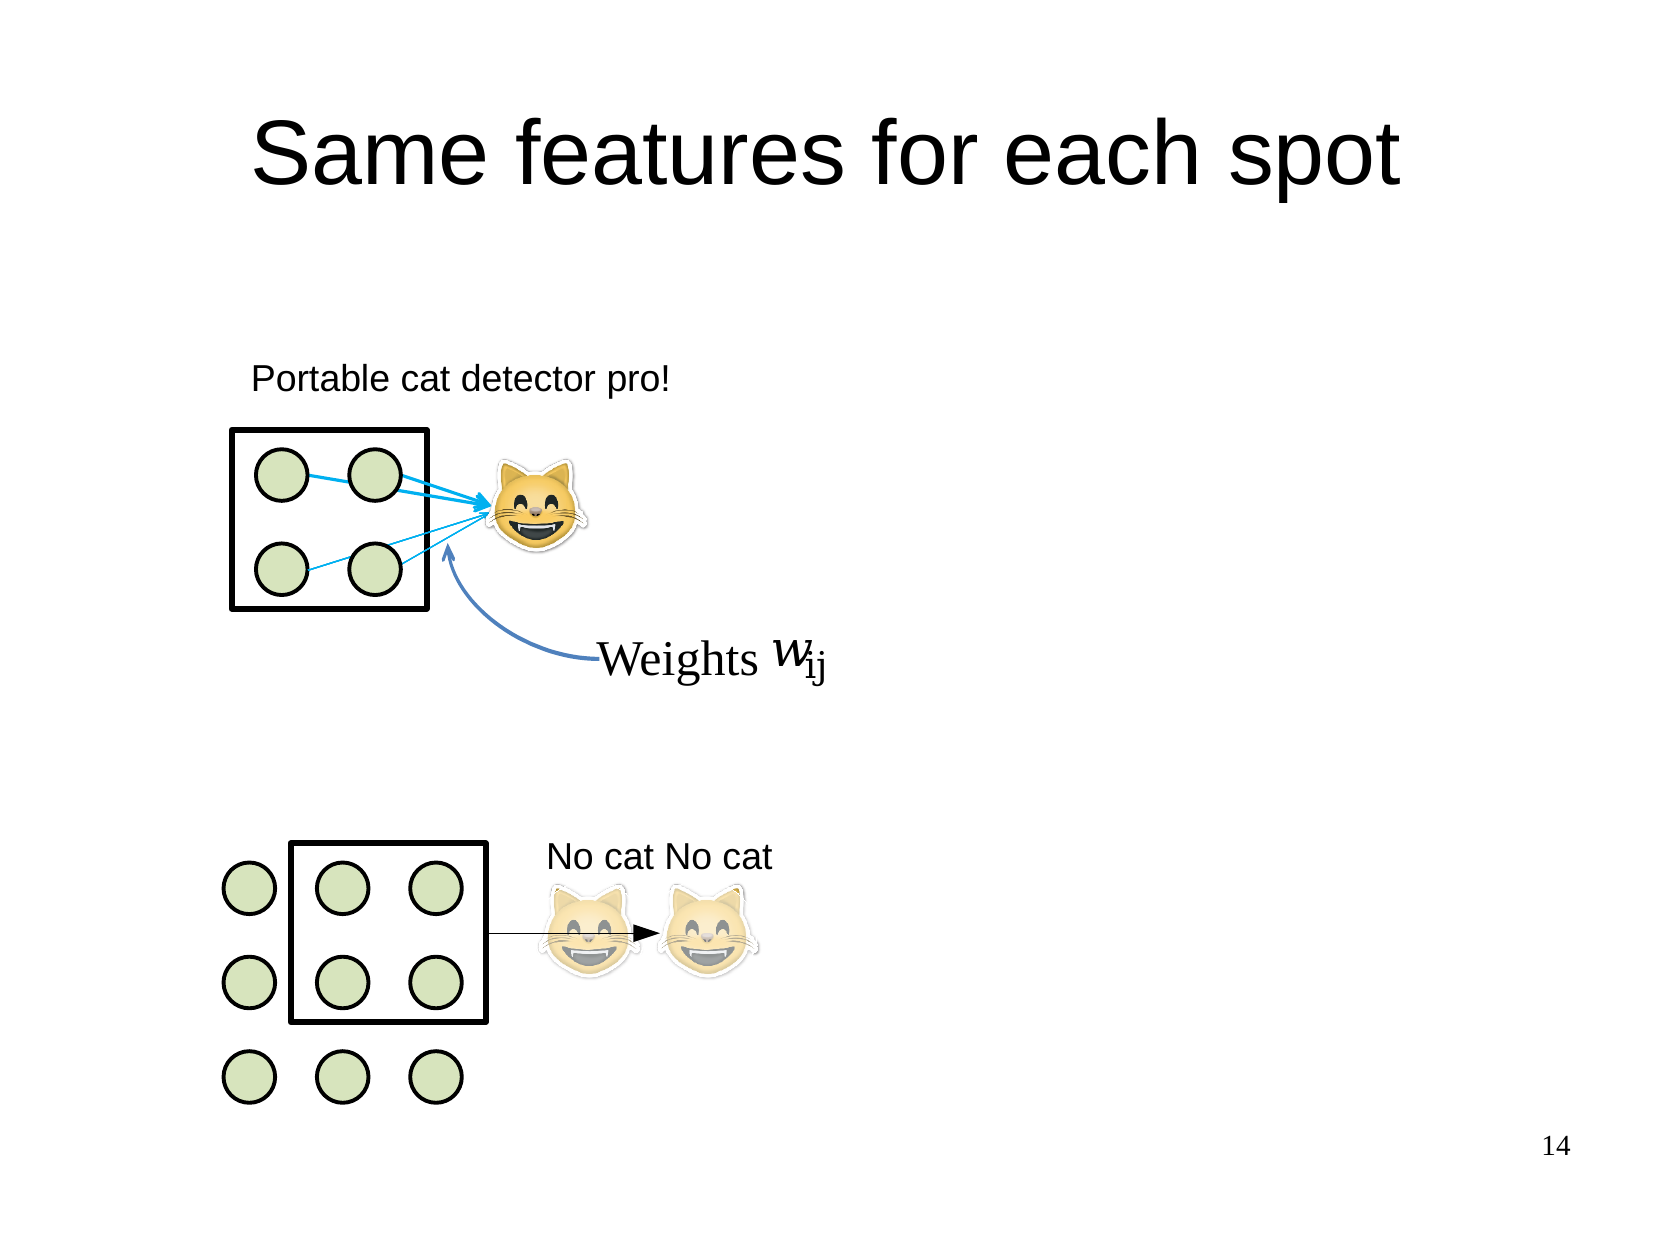

# Same features for each spot
Portable cat detector pro!
𝑤
Weights
ij
No cat
No cat
14